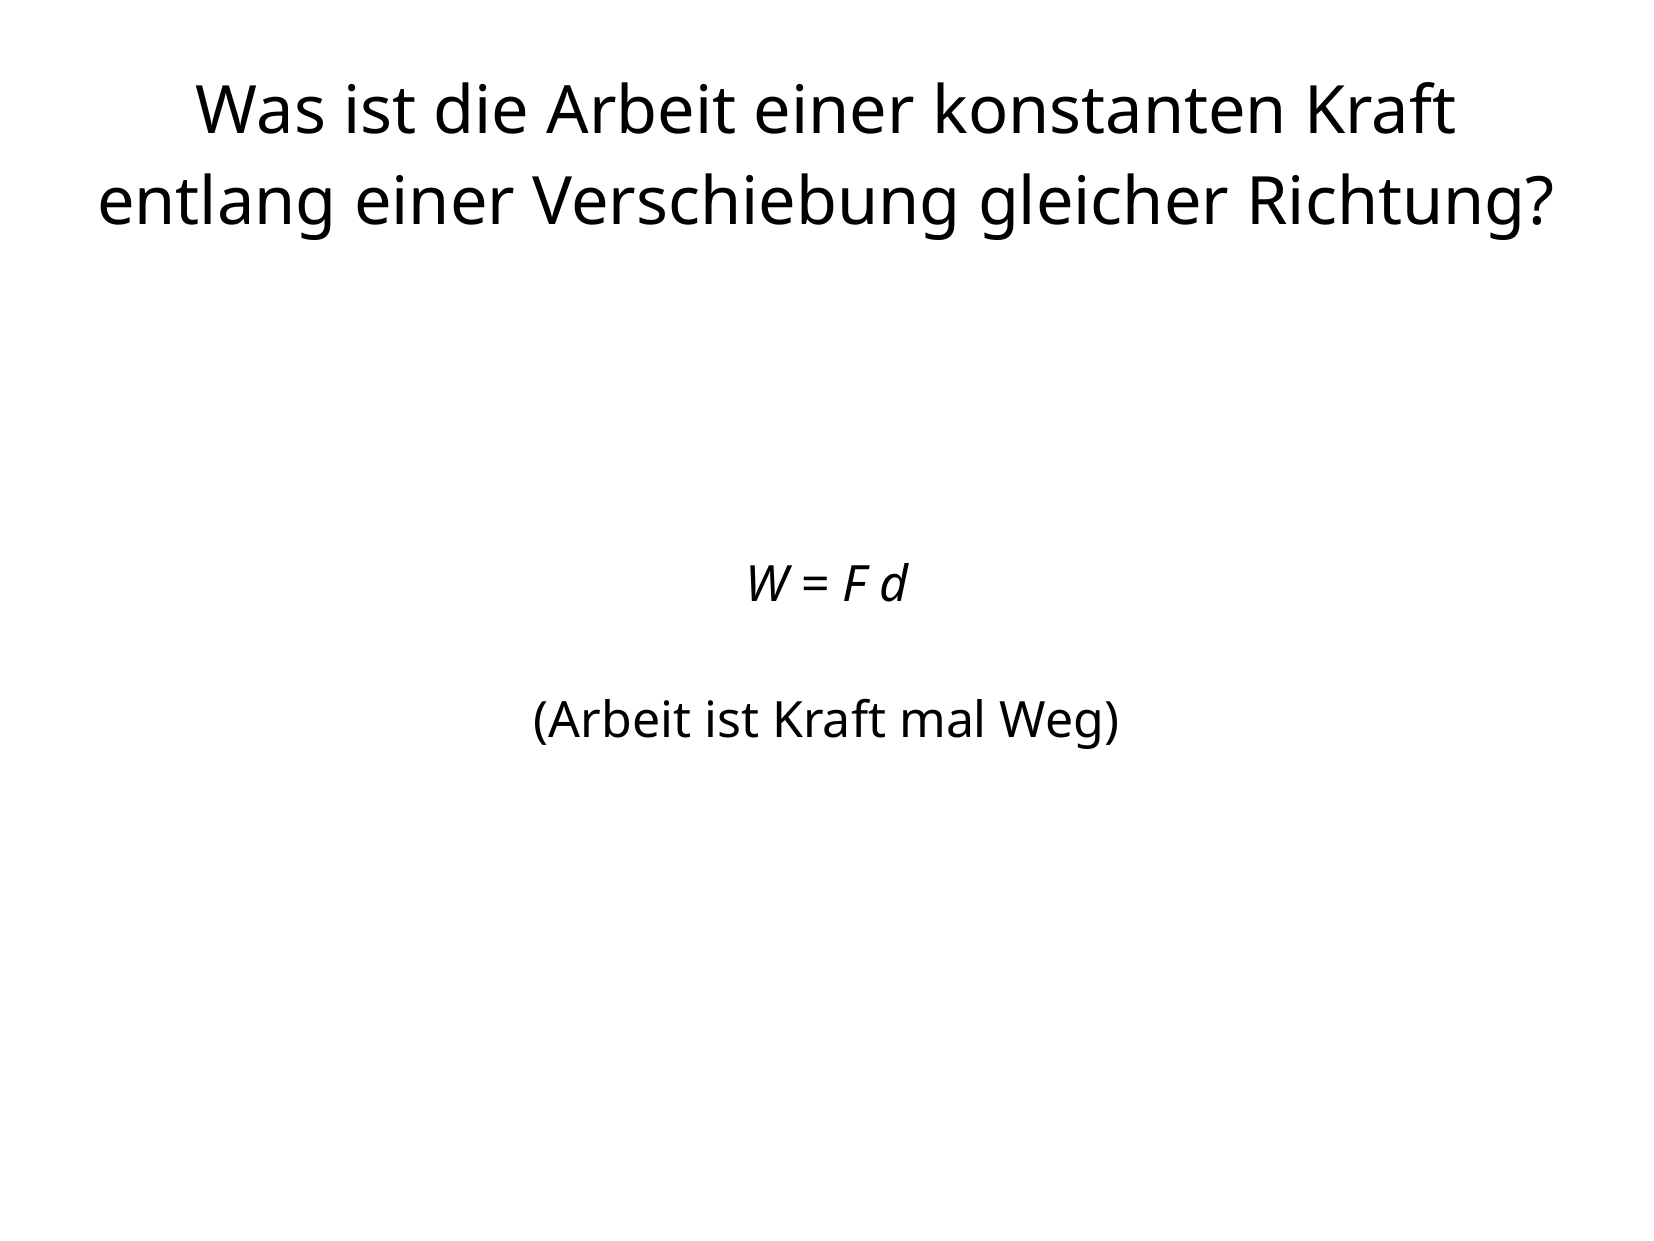

# Was ist die Arbeit einer konstanten Kraft entlang einer Verschiebung gleicher Richtung?
W = F d
(Arbeit ist Kraft mal Weg)